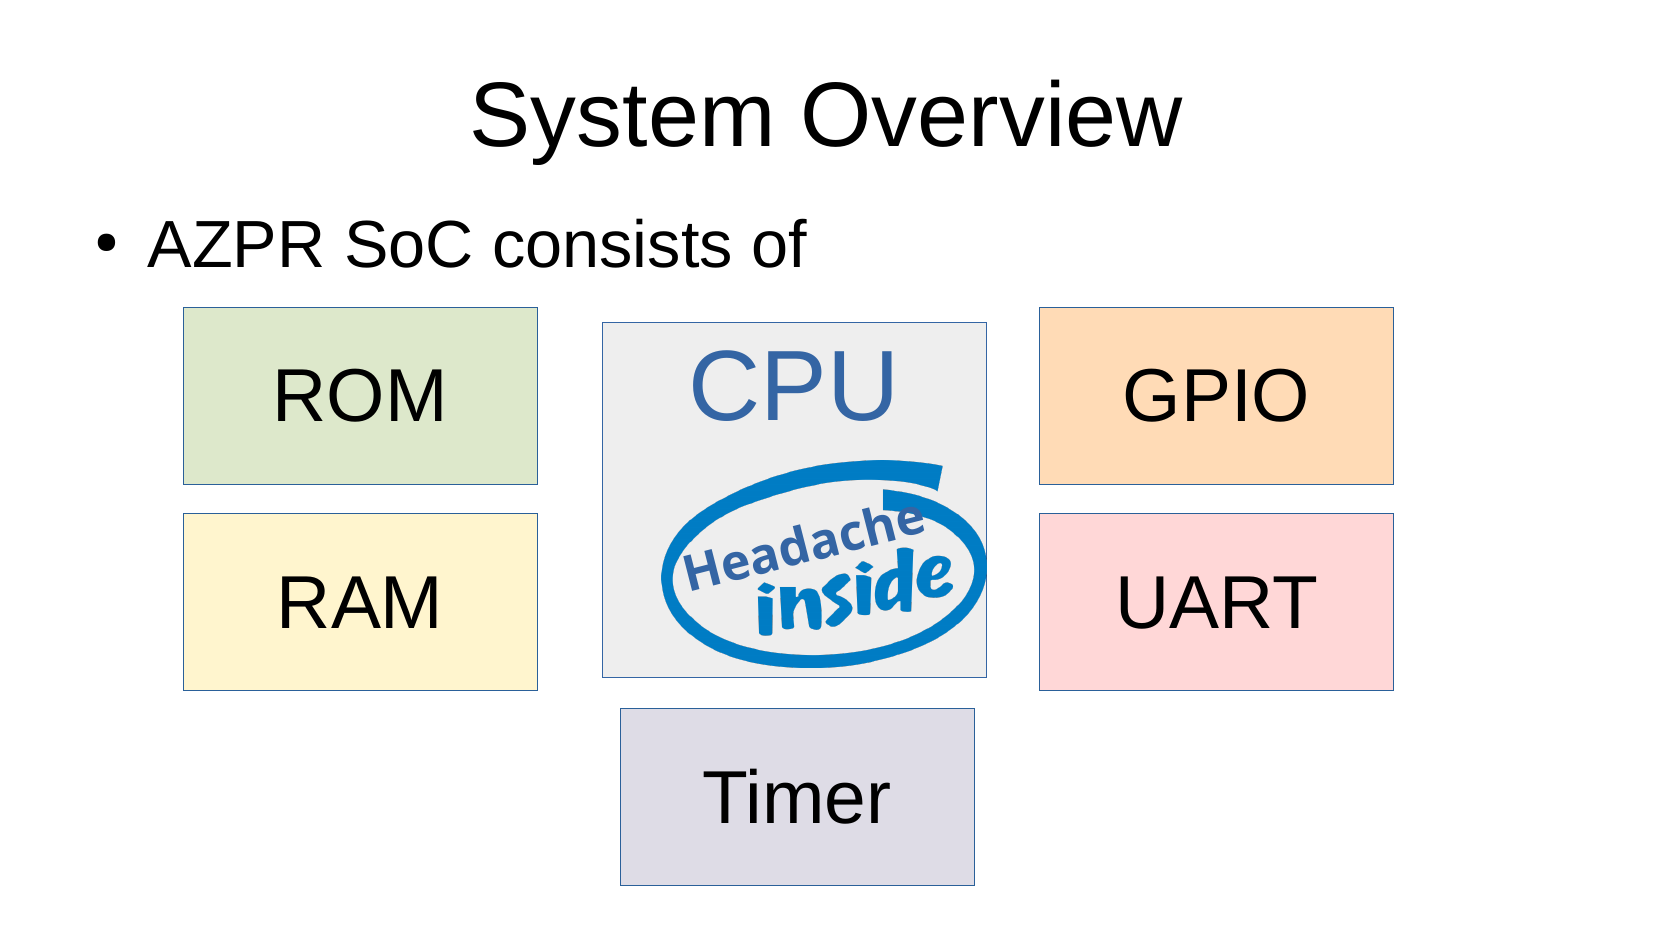

# System Overview
AZPR SoC consists of
ROM
GPIO
CPU
Headache
RAM
UART
Timer